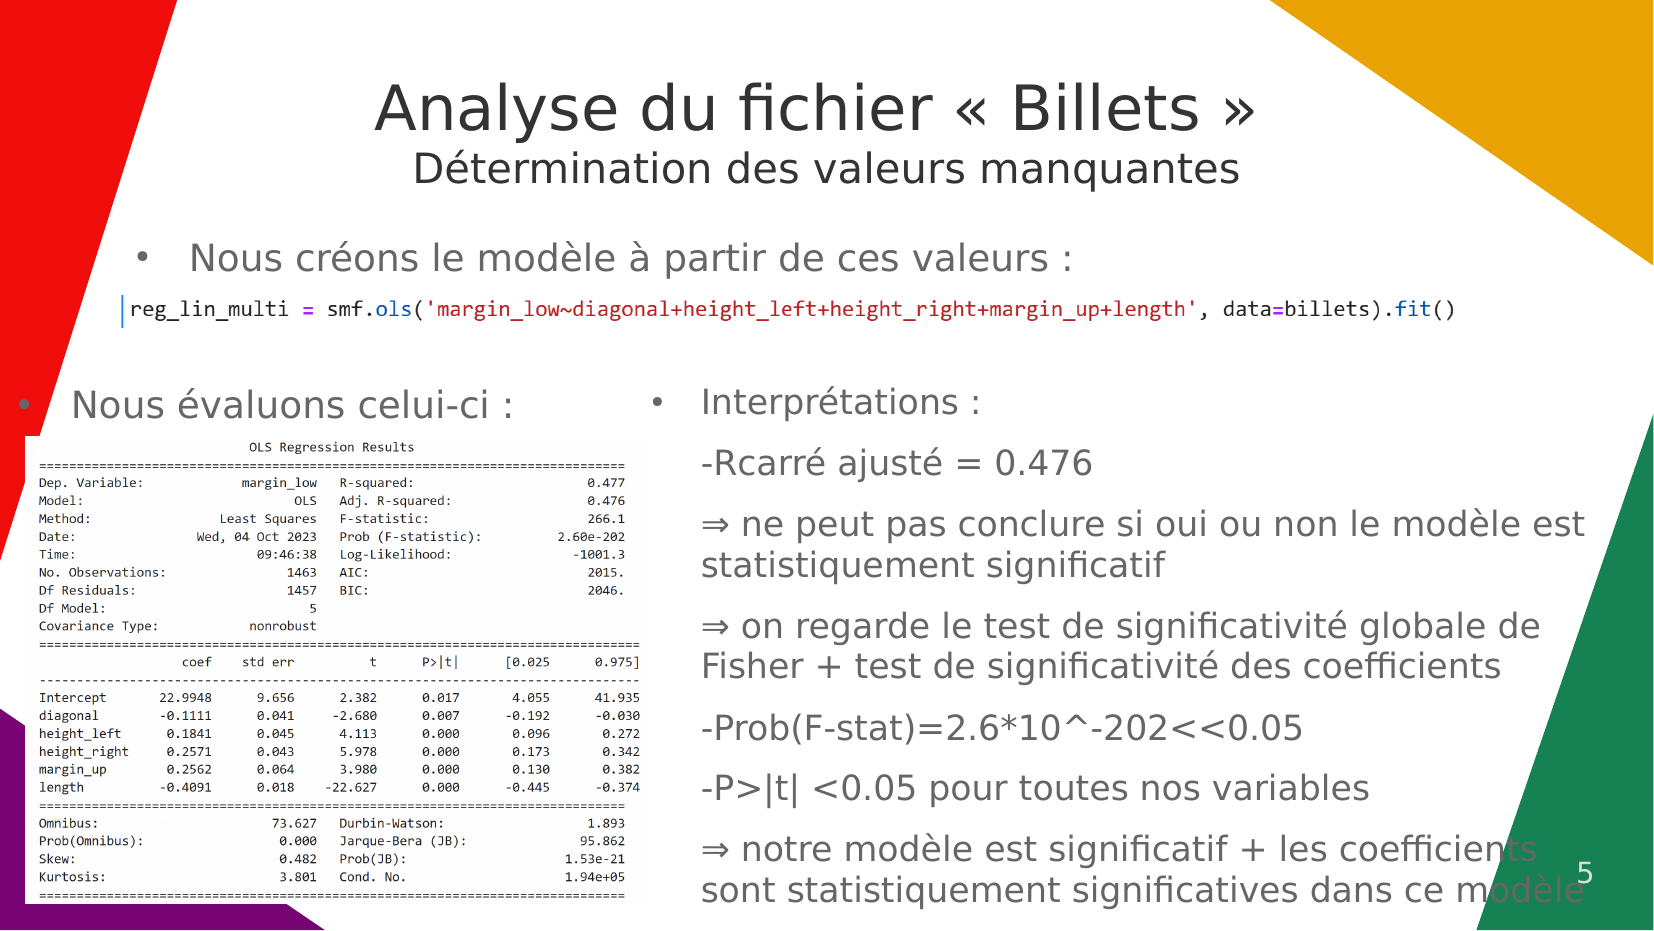

# Analyse du fichier « Billets » Détermination des valeurs manquantes
Nous créons le modèle à partir de ces valeurs :
Interprétations :
-Rcarré ajusté = 0.476
⇒ ne peut pas conclure si oui ou non le modèle est statistiquement significatif
⇒ on regarde le test de significativité globale de Fisher + test de significativité des coefficients
-Prob(F-stat)=2.6*10^-202<<0.05
-P>|t| <0.05 pour toutes nos variables
⇒ notre modèle est significatif + les coefficients sont statistiquement significatives dans ce modèle
Nous évaluons celui-ci :
5